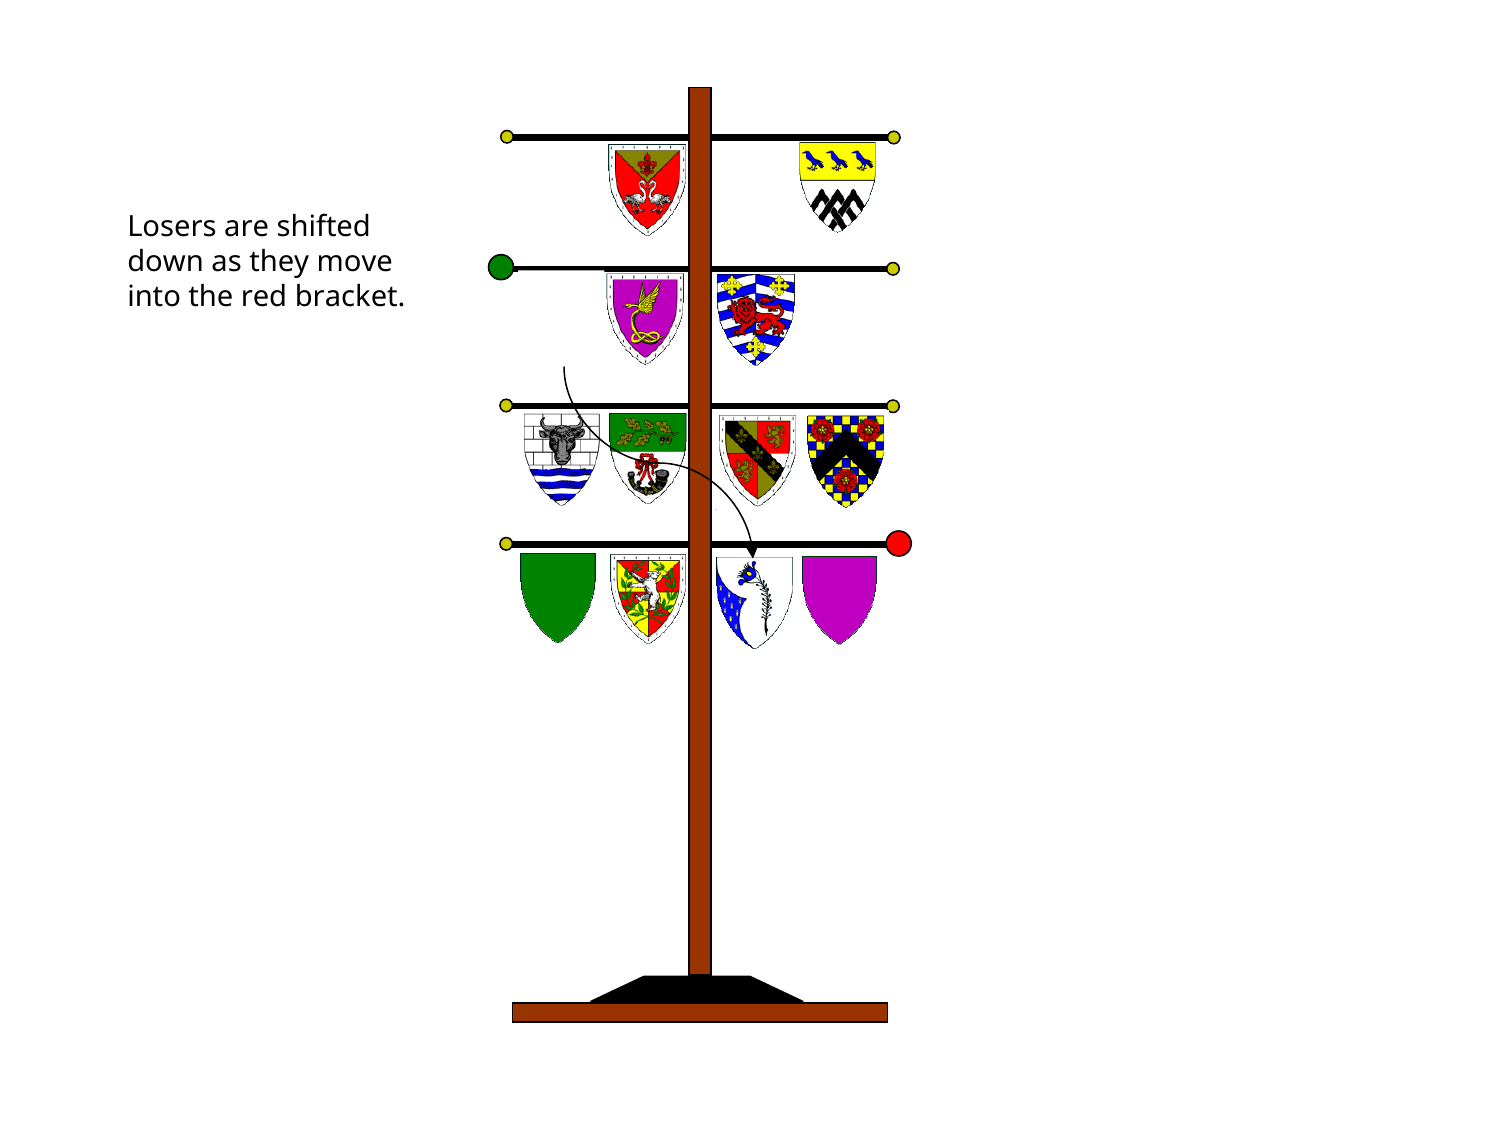

Losers are shifted
down as they move
into the red bracket.